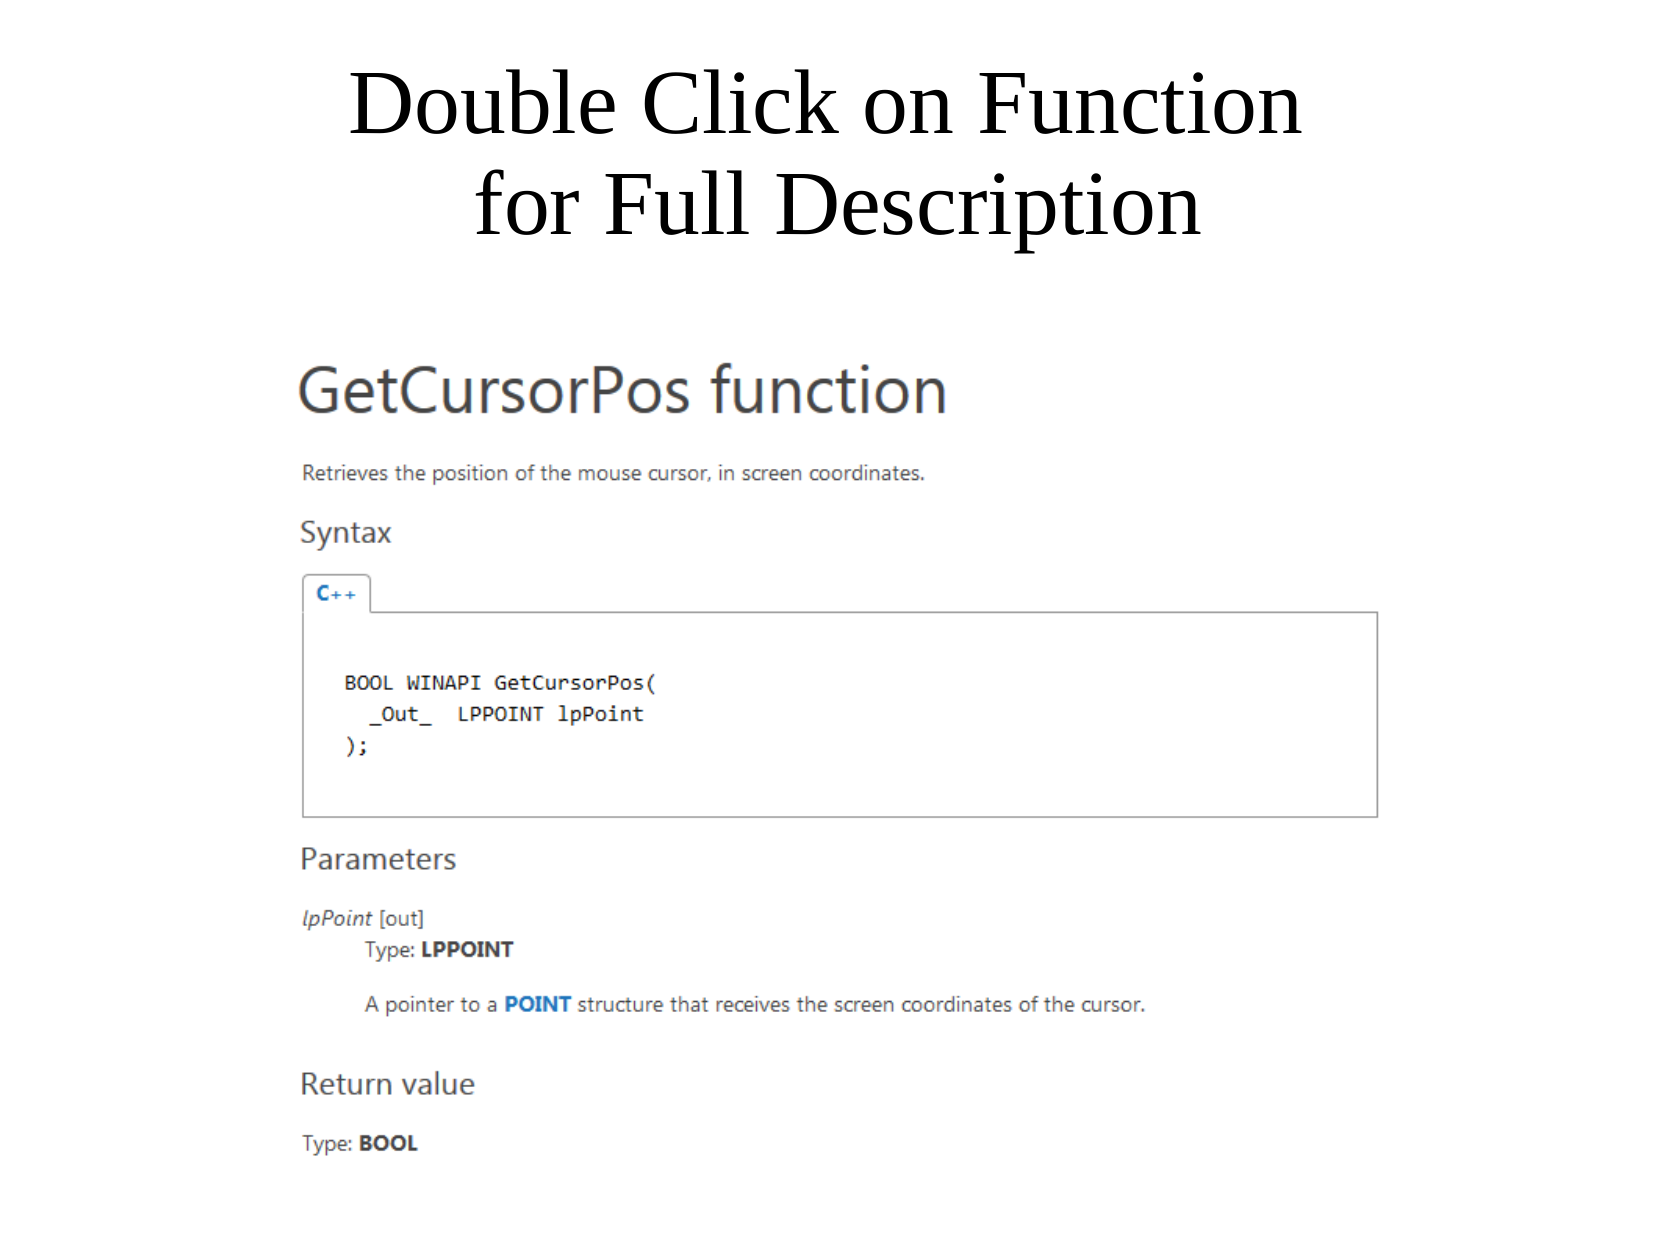

# Double Click on Function for Full Description